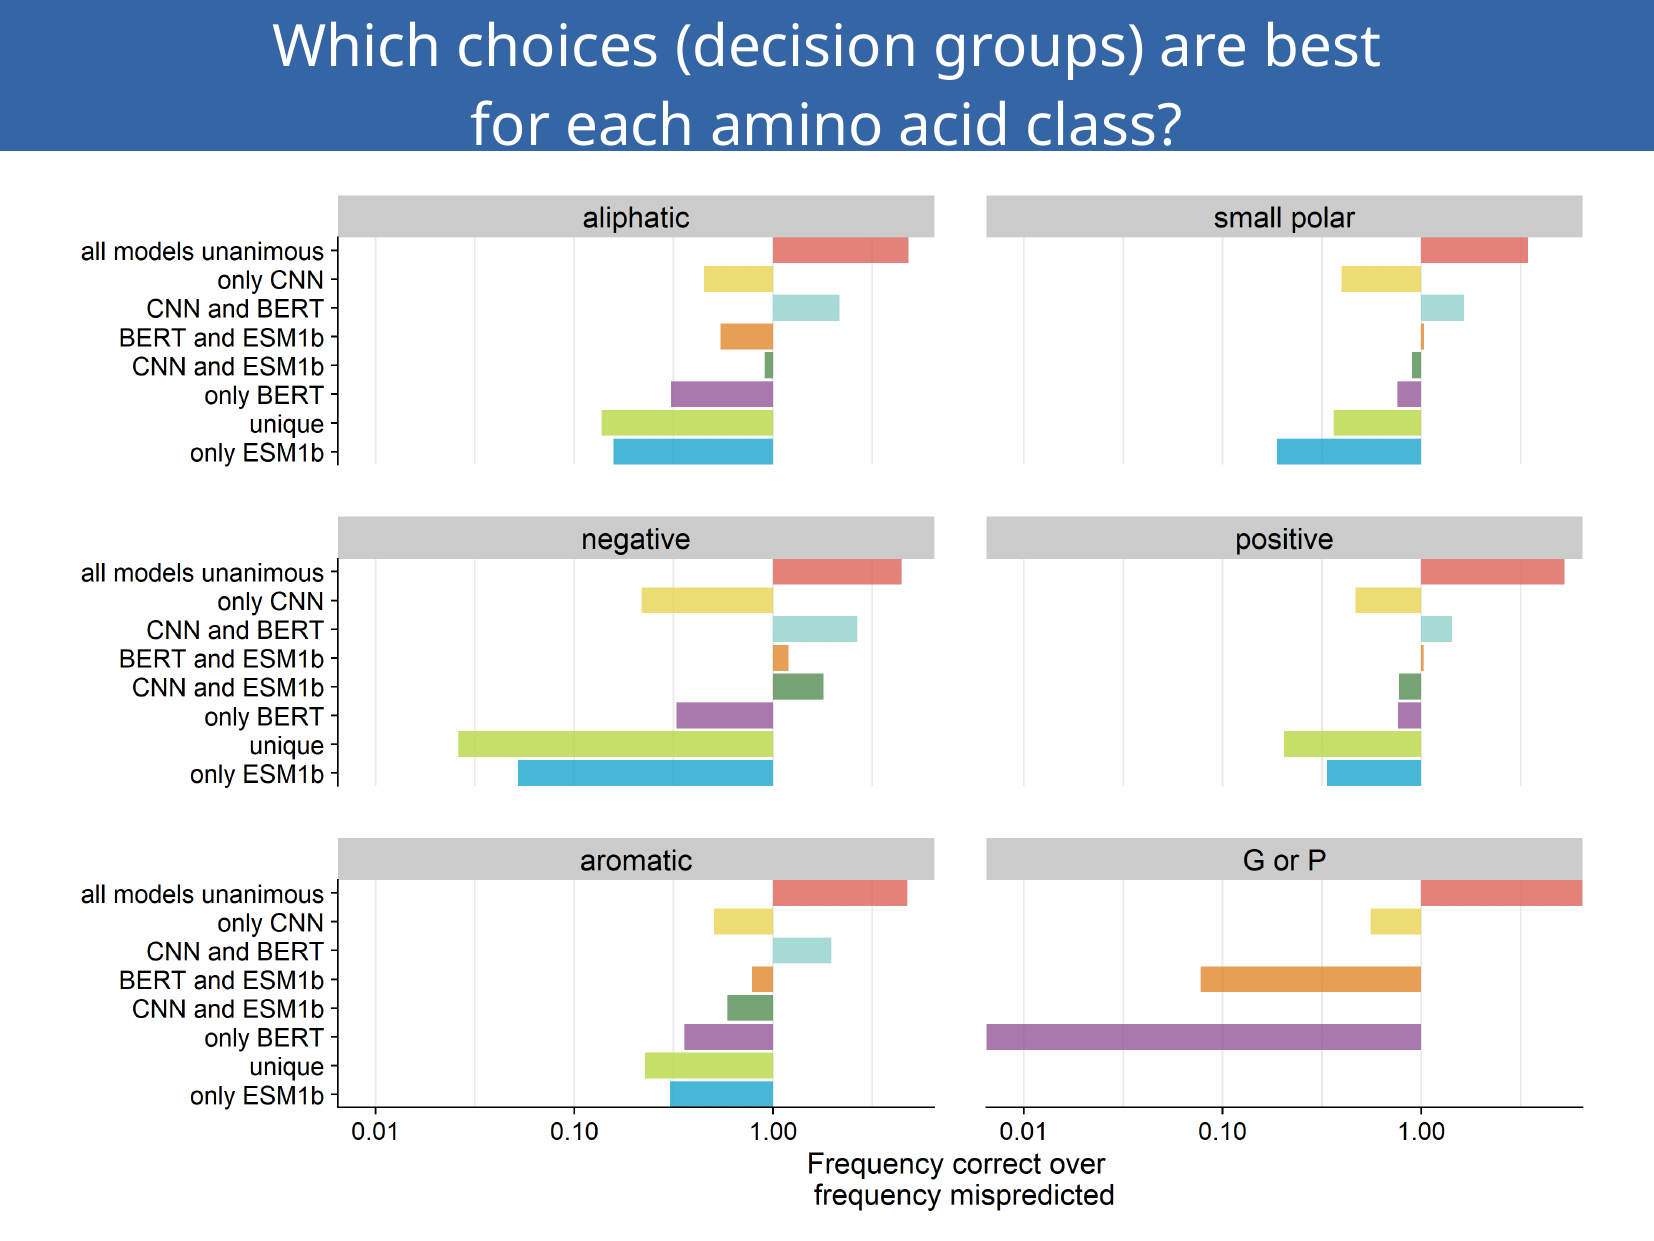

Which choices (decision groups) are best
for each amino acid class?